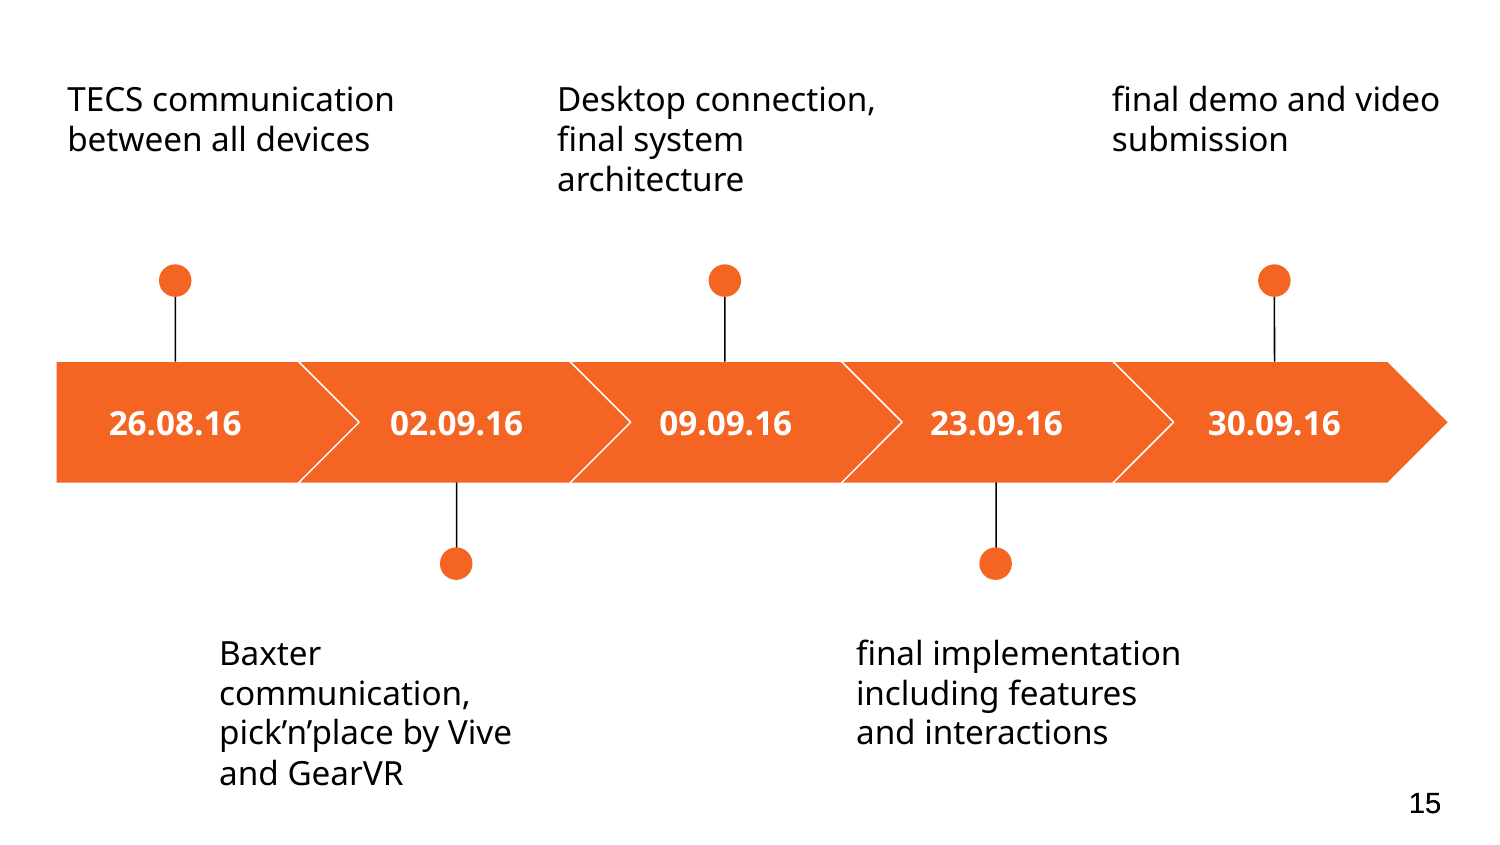

TECS communication between all devices
Desktop connection, final system architecture
final demo and video submission
# 26.08.16
02.09.16
09.09.16
23.09.16
30.09.16
Baxter communication, pick’n’place by Vive and GearVR
final implementation including features and interactions
15